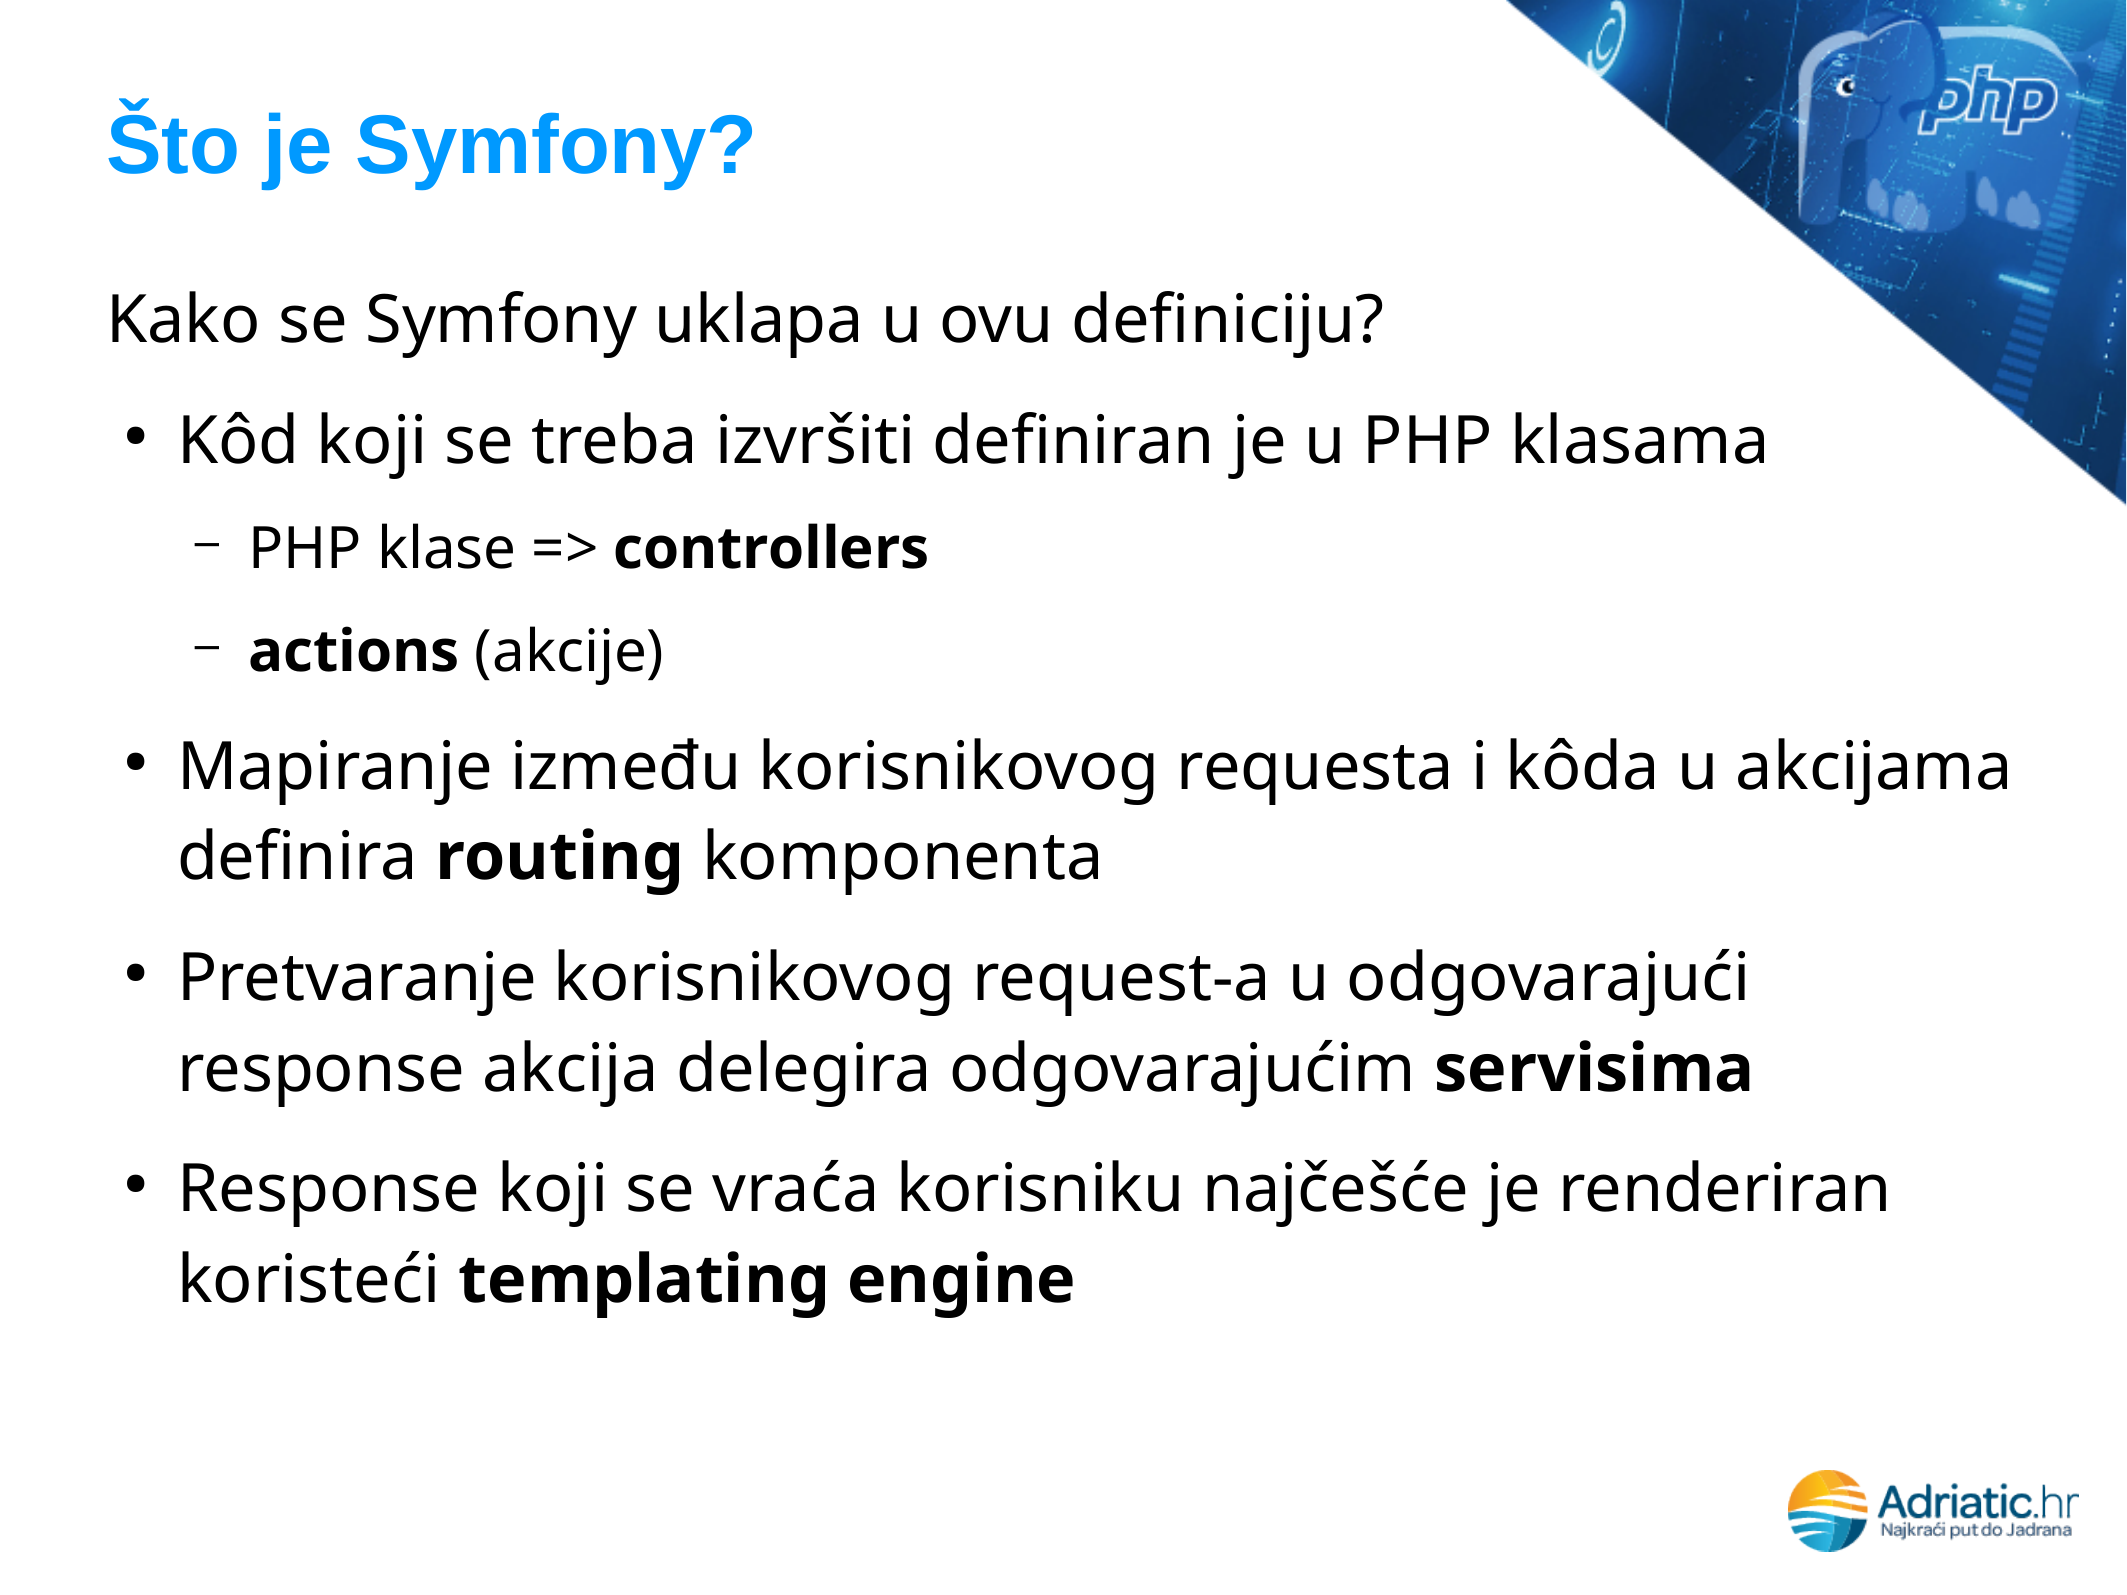

# Što je Symfony?
Kako se Symfony uklapa u ovu definiciju?
Kôd koji se treba izvršiti definiran je u PHP klasama
PHP klase => controllers
actions (akcije)
Mapiranje između korisnikovog requesta i kôda u akcijama definira routing komponenta
Pretvaranje korisnikovog request-a u odgovarajući response akcija delegira odgovarajućim servisima
Response koji se vraća korisniku najčešće je renderiran koristeći templating engine